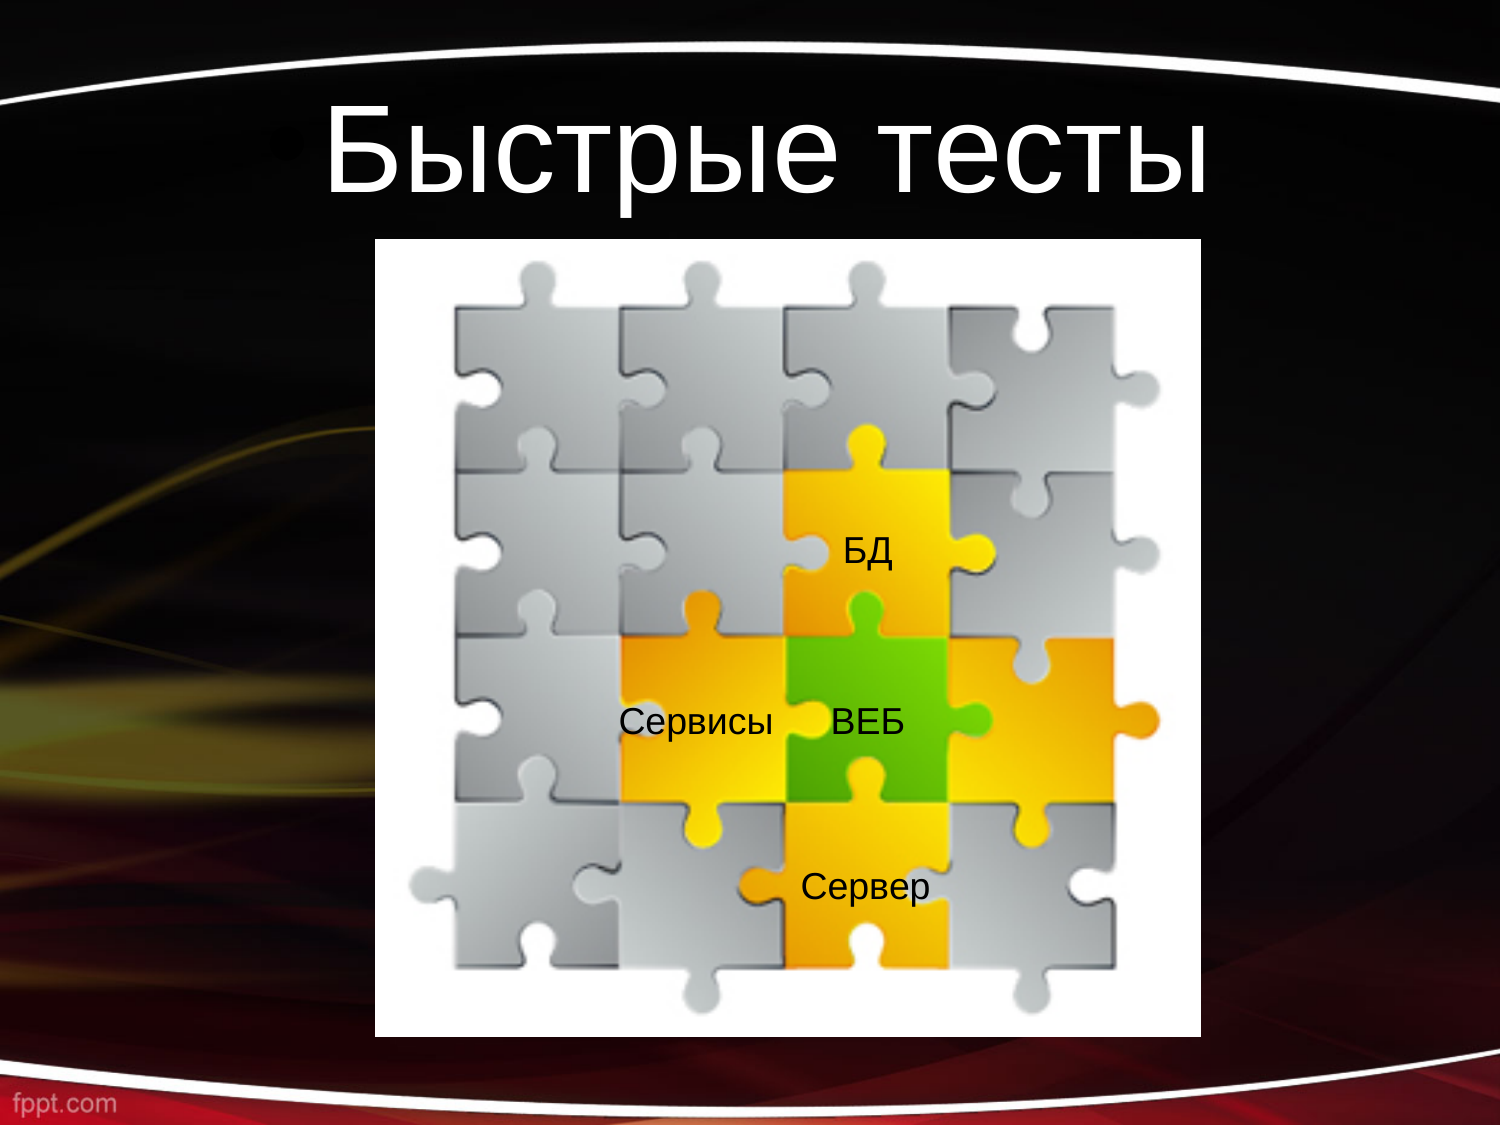

# Быстрые тесты
БД
Сервисы
ВЕБ
Сервер